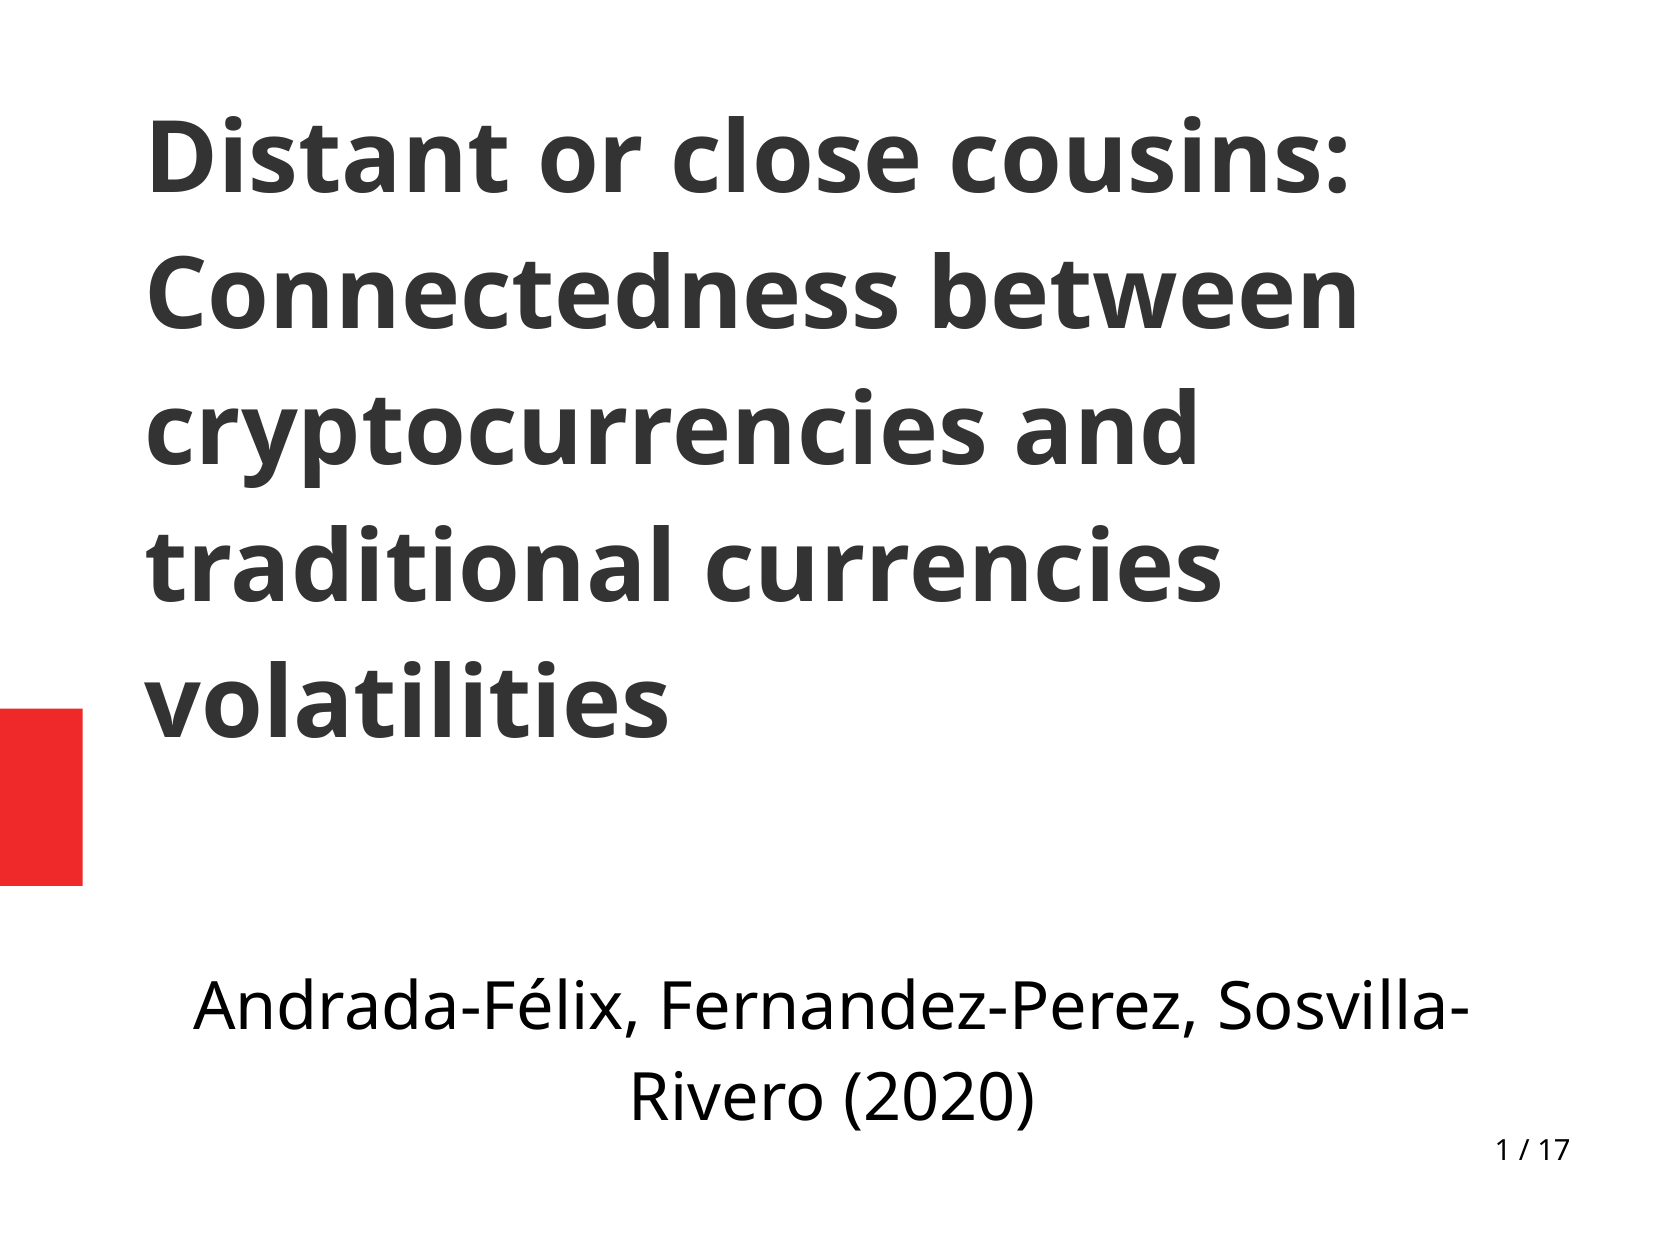

# Distant or close cousins: Connectedness between cryptocurrencies and traditional currencies volatilities
Andrada-Félix, Fernandez-Perez, Sosvilla-Rivero (2020)
1